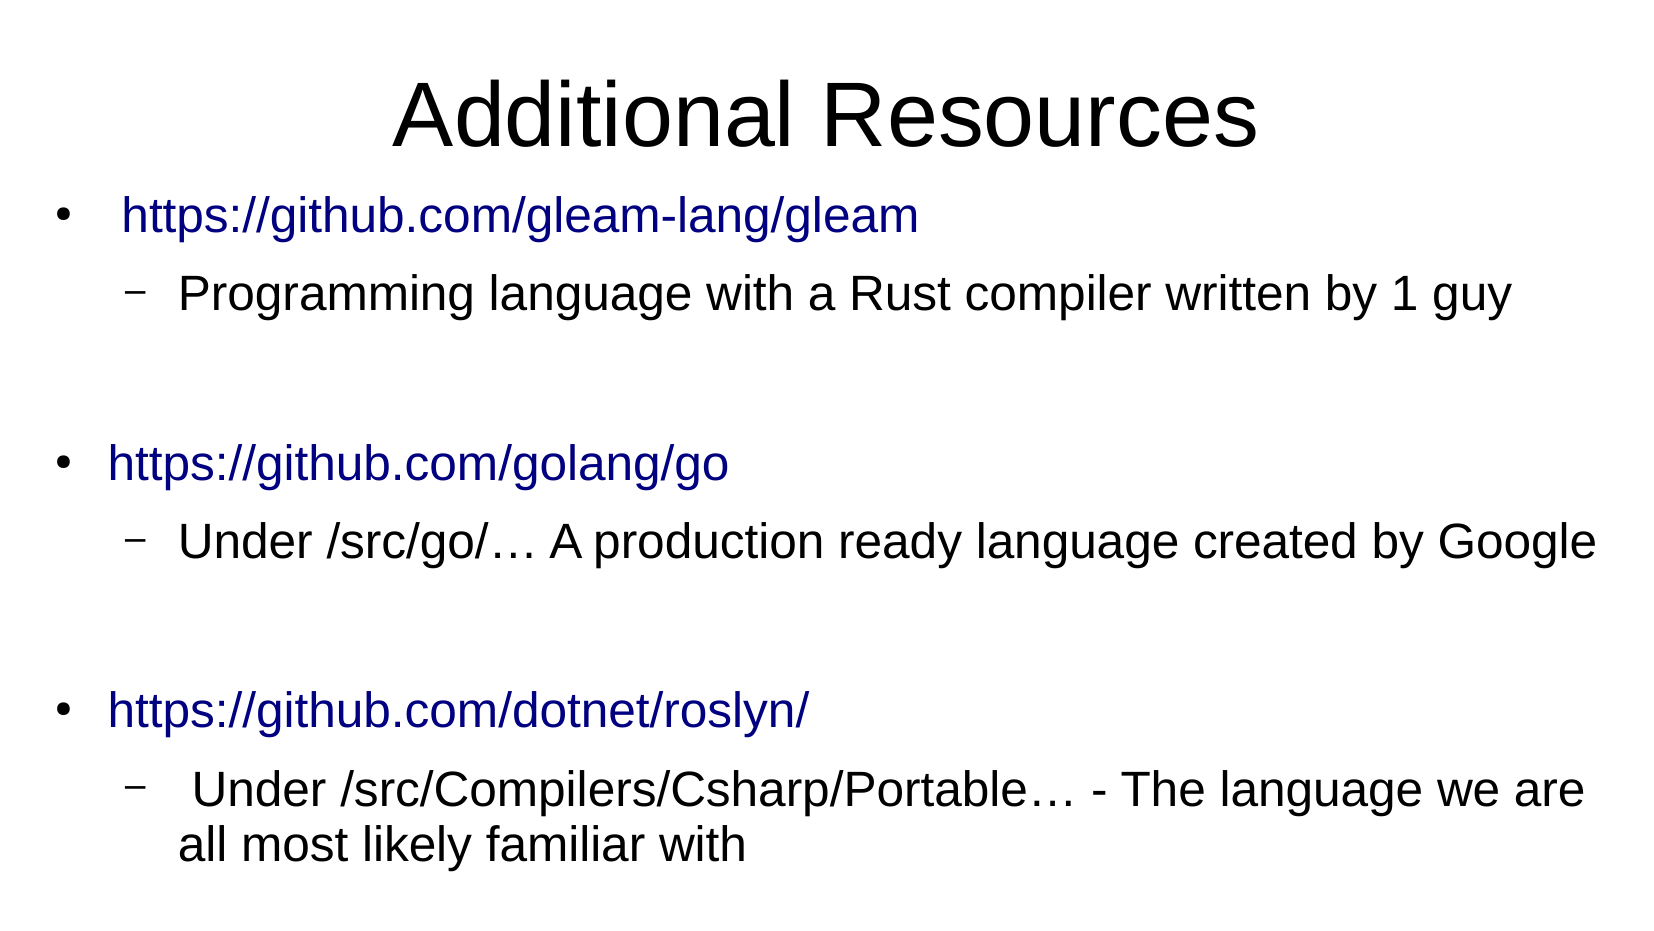

# Additional Resources
 https://github.com/gleam-lang/gleam
Programming language with a Rust compiler written by 1 guy
https://github.com/golang/go
Under /src/go/… A production ready language created by Google
https://github.com/dotnet/roslyn/
 Under /src/Compilers/Csharp/Portable… - The language we are all most likely familiar with